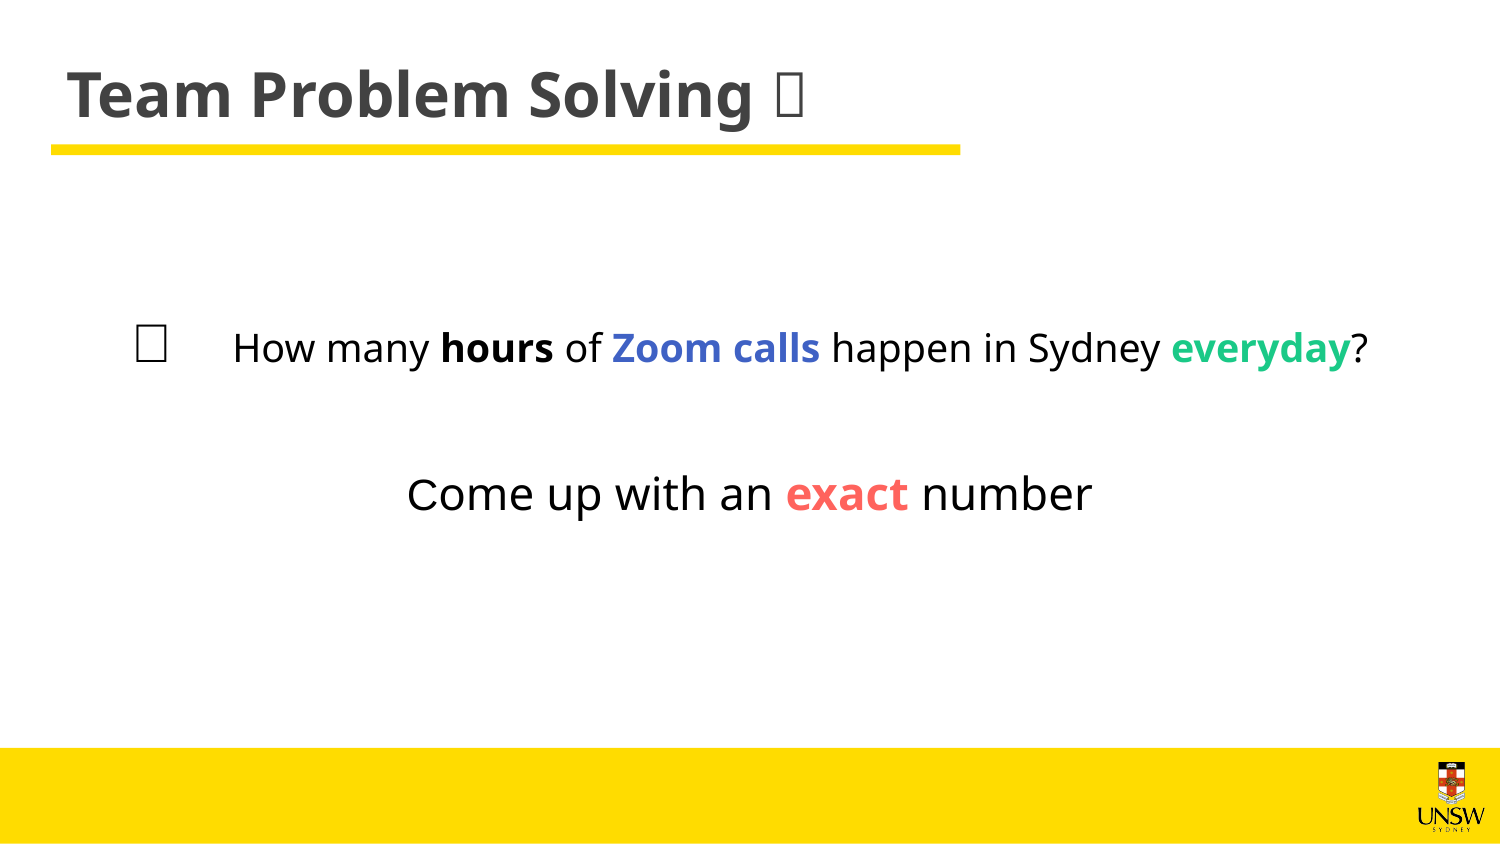

👨‍👩‍👧‍👦Team Problem Solving 🧠
🎥	 How many hours of Zoom calls happen in Sydney everyday?
Come up with an exact number